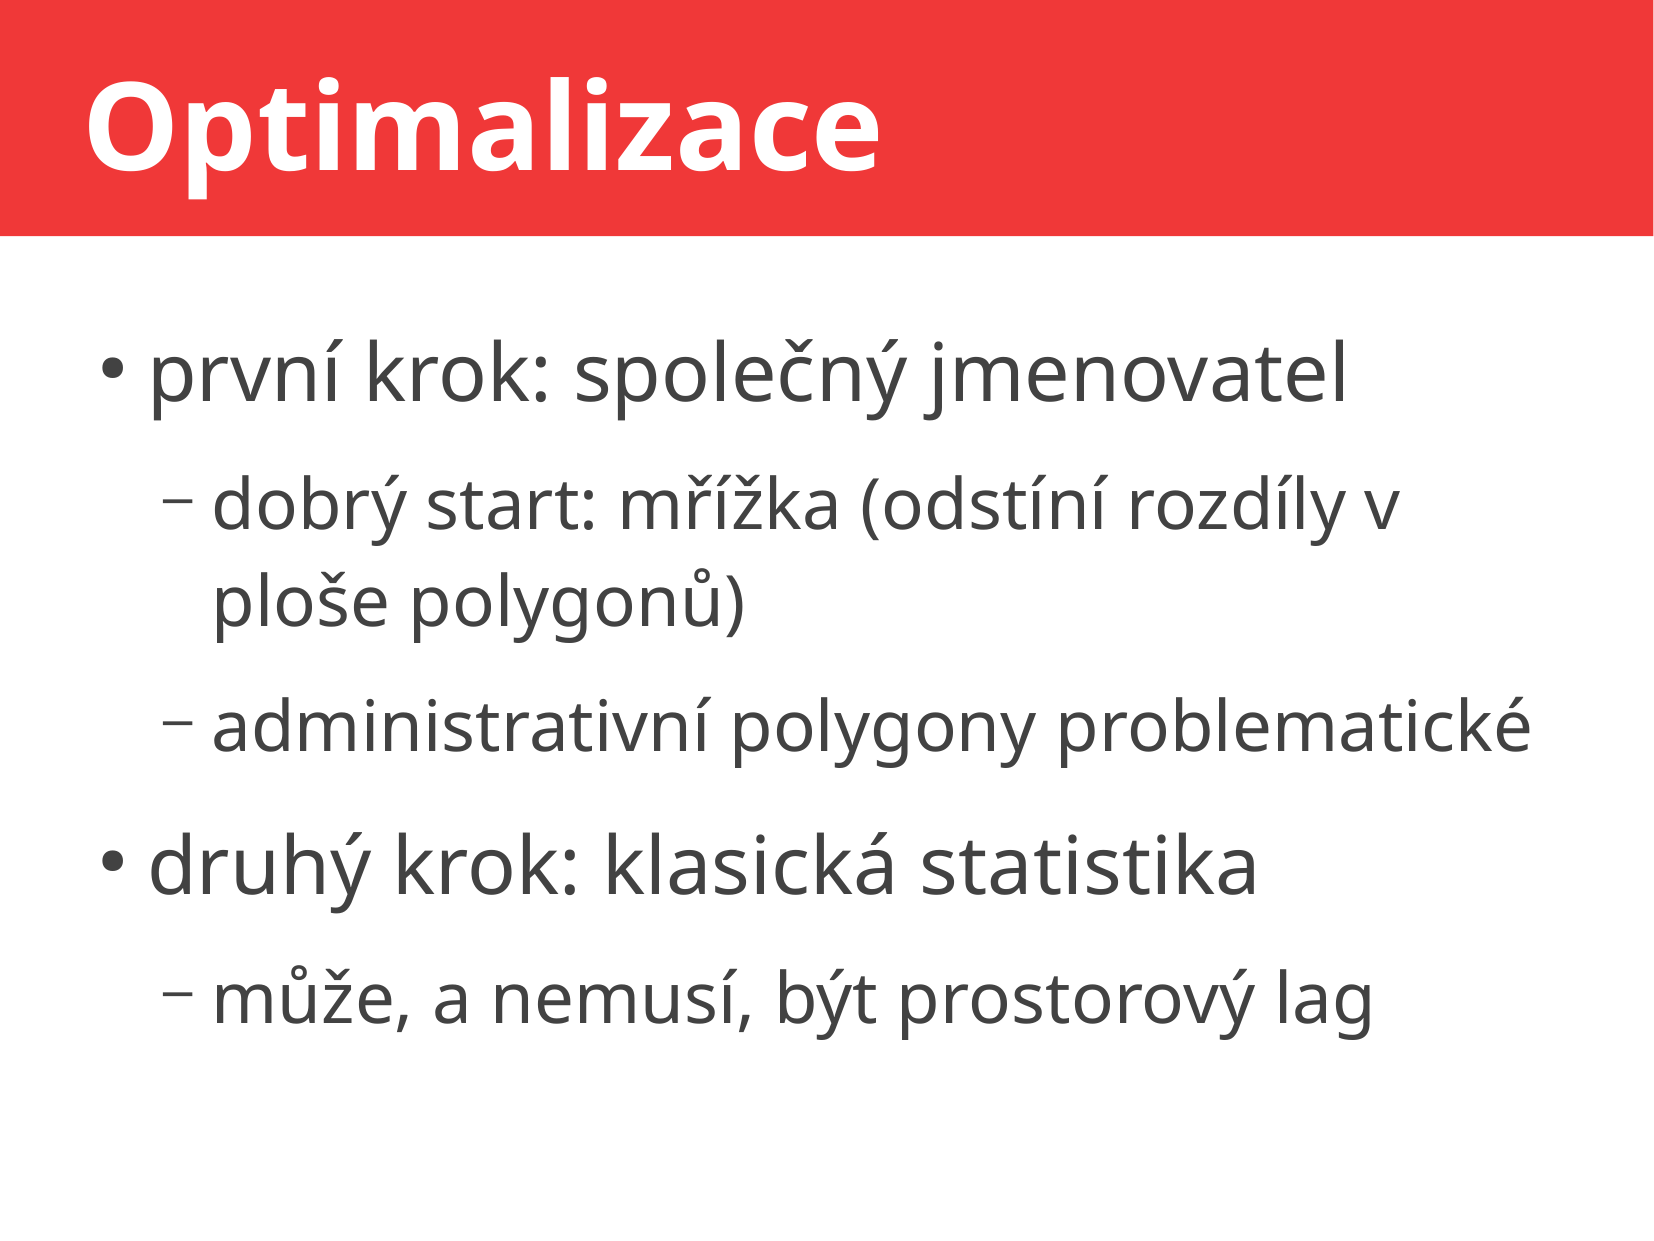

# Optimalizace
první krok: společný jmenovatel
dobrý start: mřížka (odstíní rozdíly v ploše polygonů)
administrativní polygony problematické
druhý krok: klasická statistika
může, a nemusí, být prostorový lag